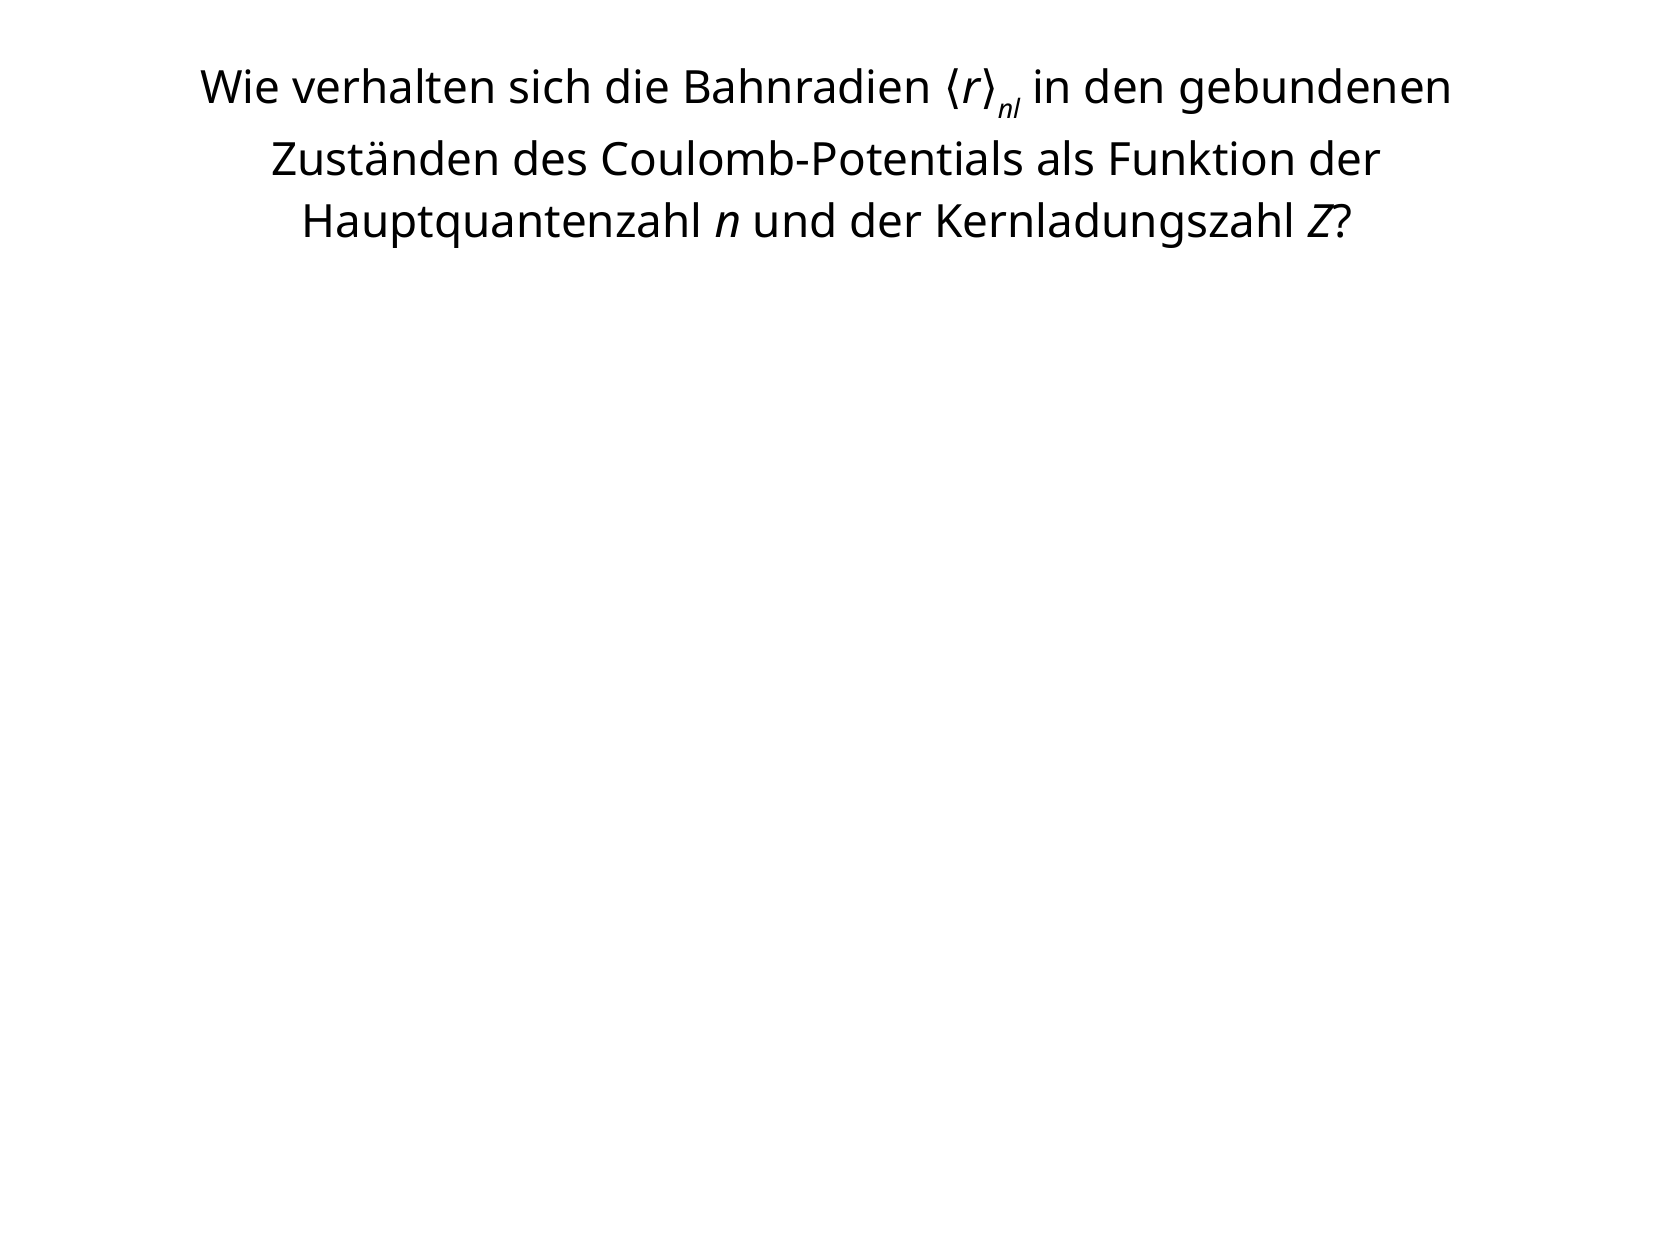

# Wie verhalten sich die Bahnradien ⟨r⟩nl in den gebundenen Zuständen des Coulomb-Potentials als Funktion der Hauptquantenzahl n und der Kernladungszahl Z?